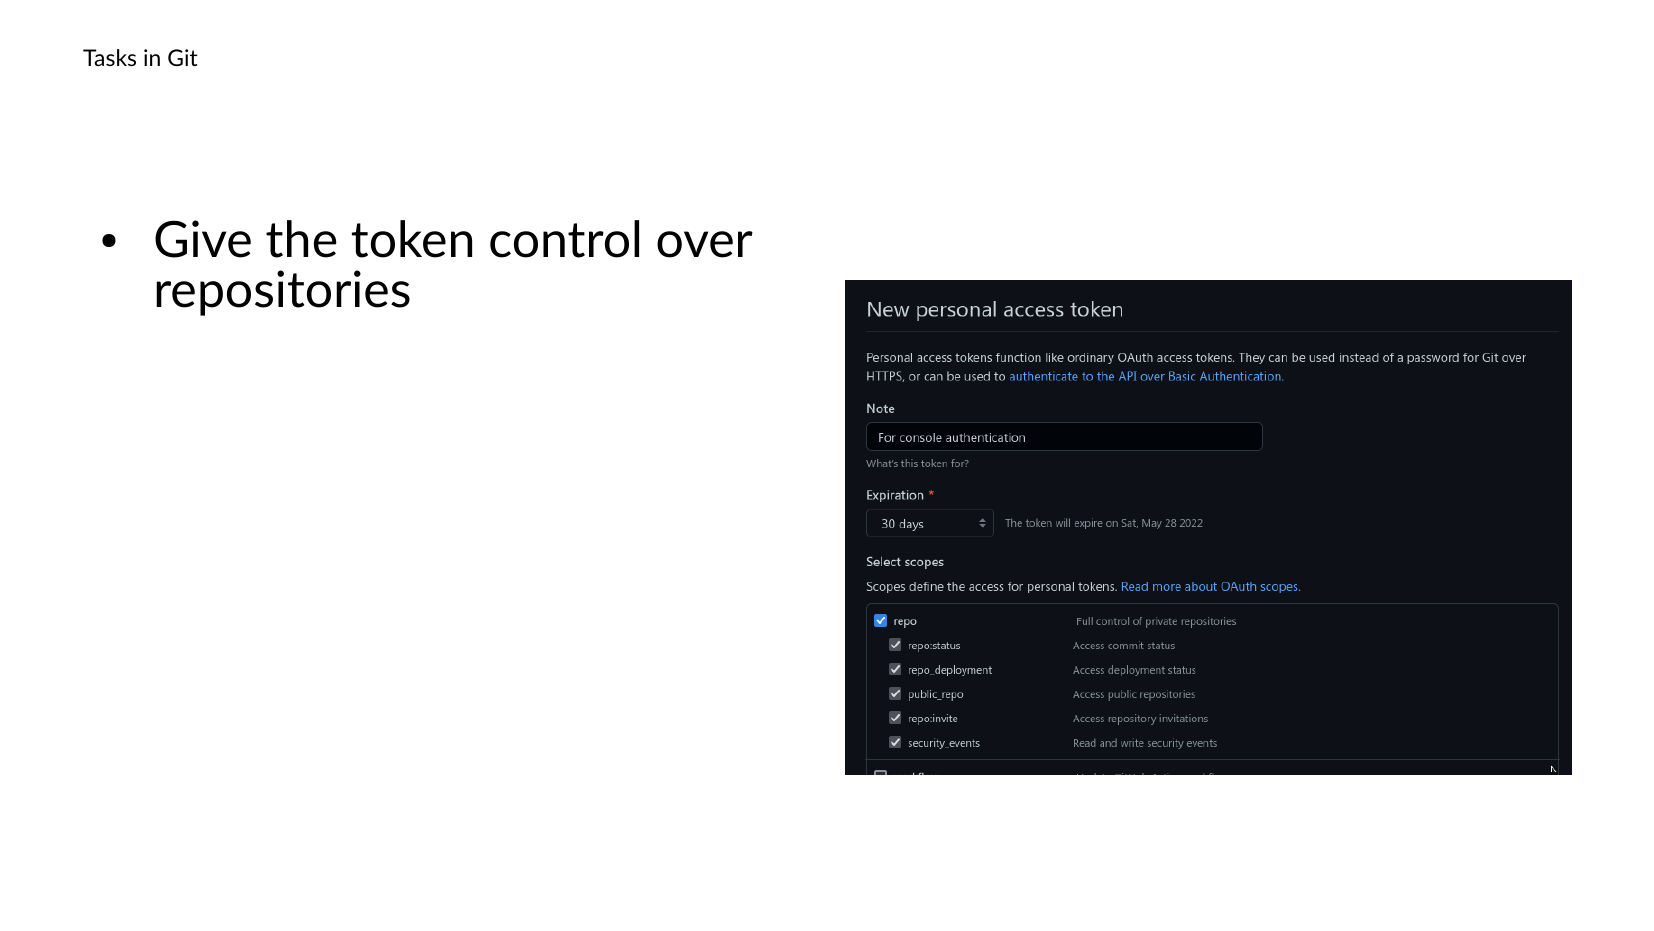

# Tasks in Git
Give the token control over repositories